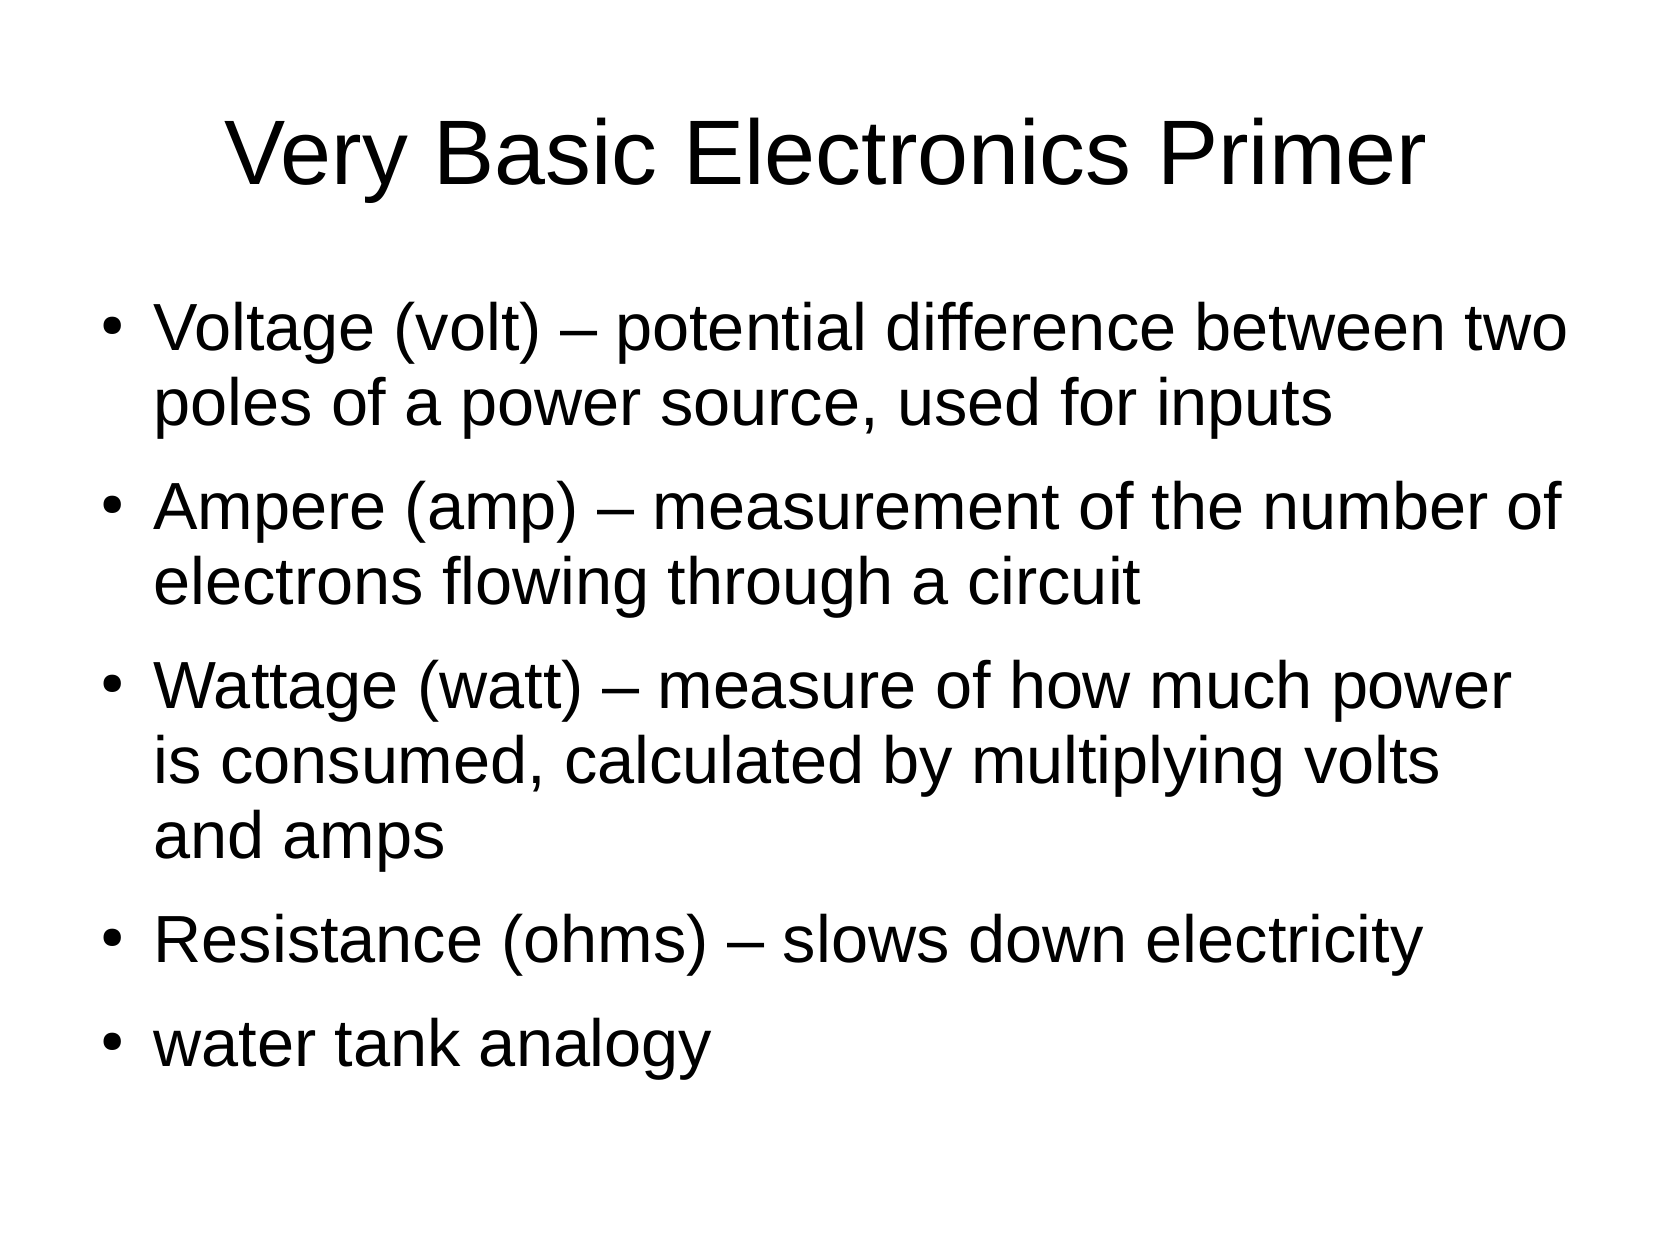

# Very Basic Electronics Primer
Voltage (volt) – potential difference between two poles of a power source, used for inputs
Ampere (amp) – measurement of the number of electrons flowing through a circuit
Wattage (watt) – measure of how much power is consumed, calculated by multiplying volts and amps
Resistance (ohms) – slows down electricity
water tank analogy